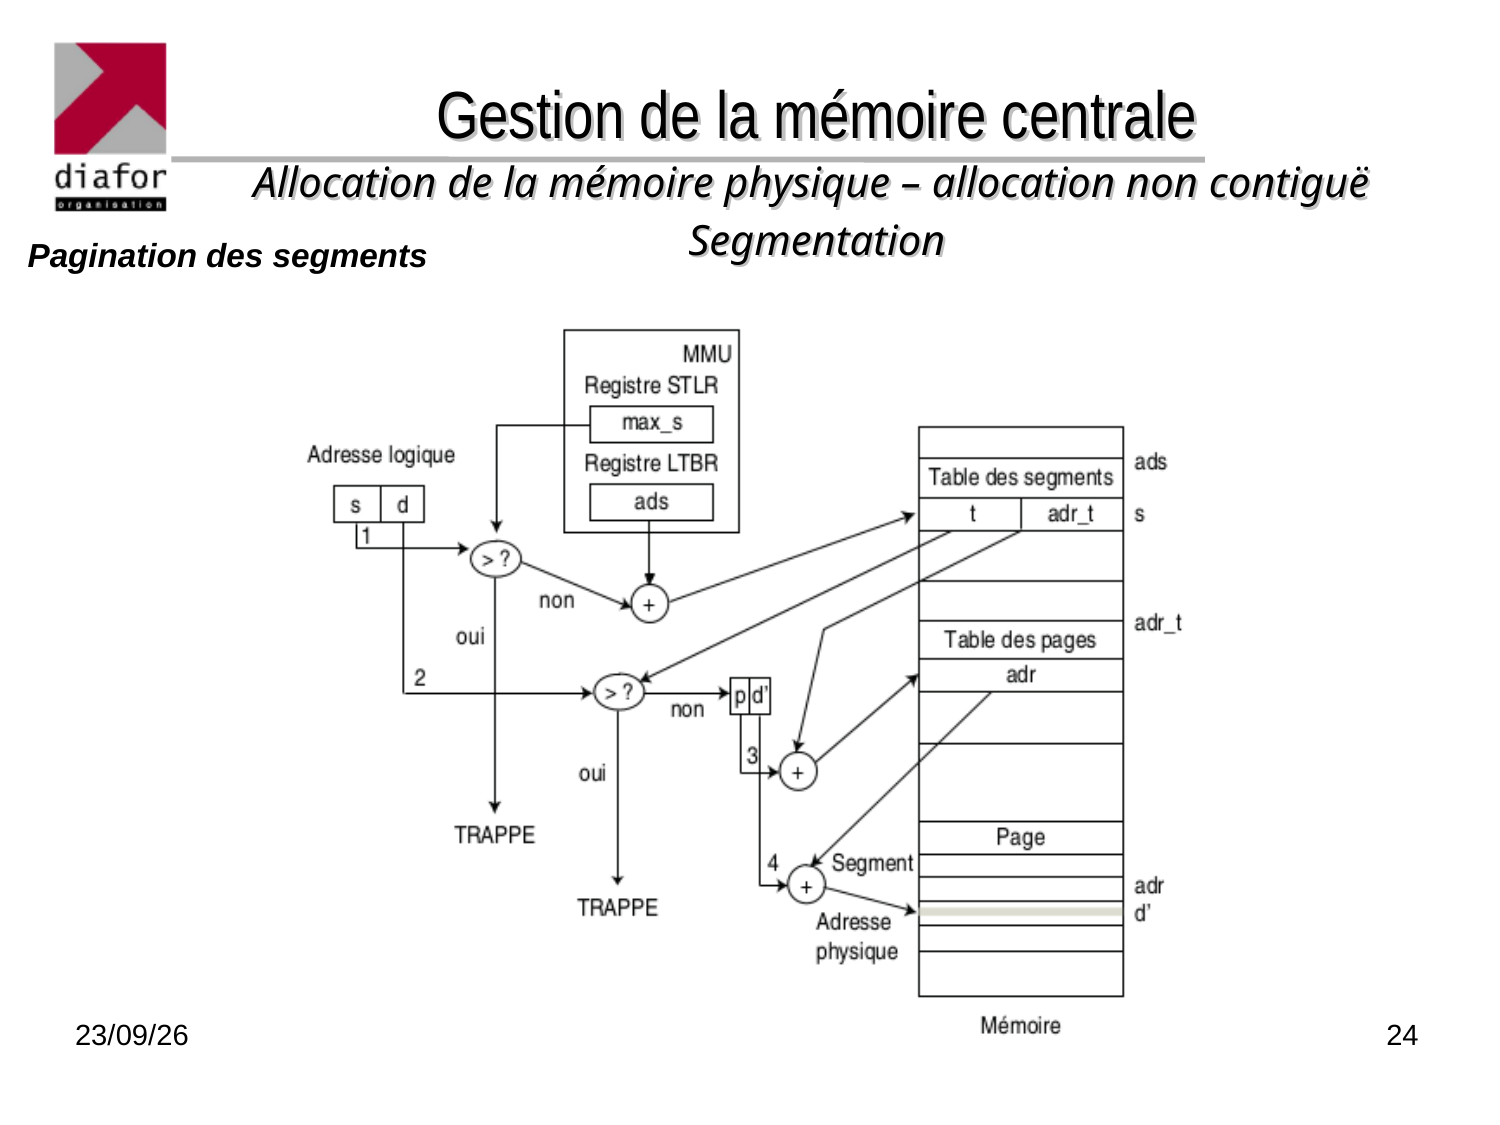

# Gestion de la mémoire centrale Allocation de la mémoire physique – allocation non contiguë Segmentation
Pagination des segments
24